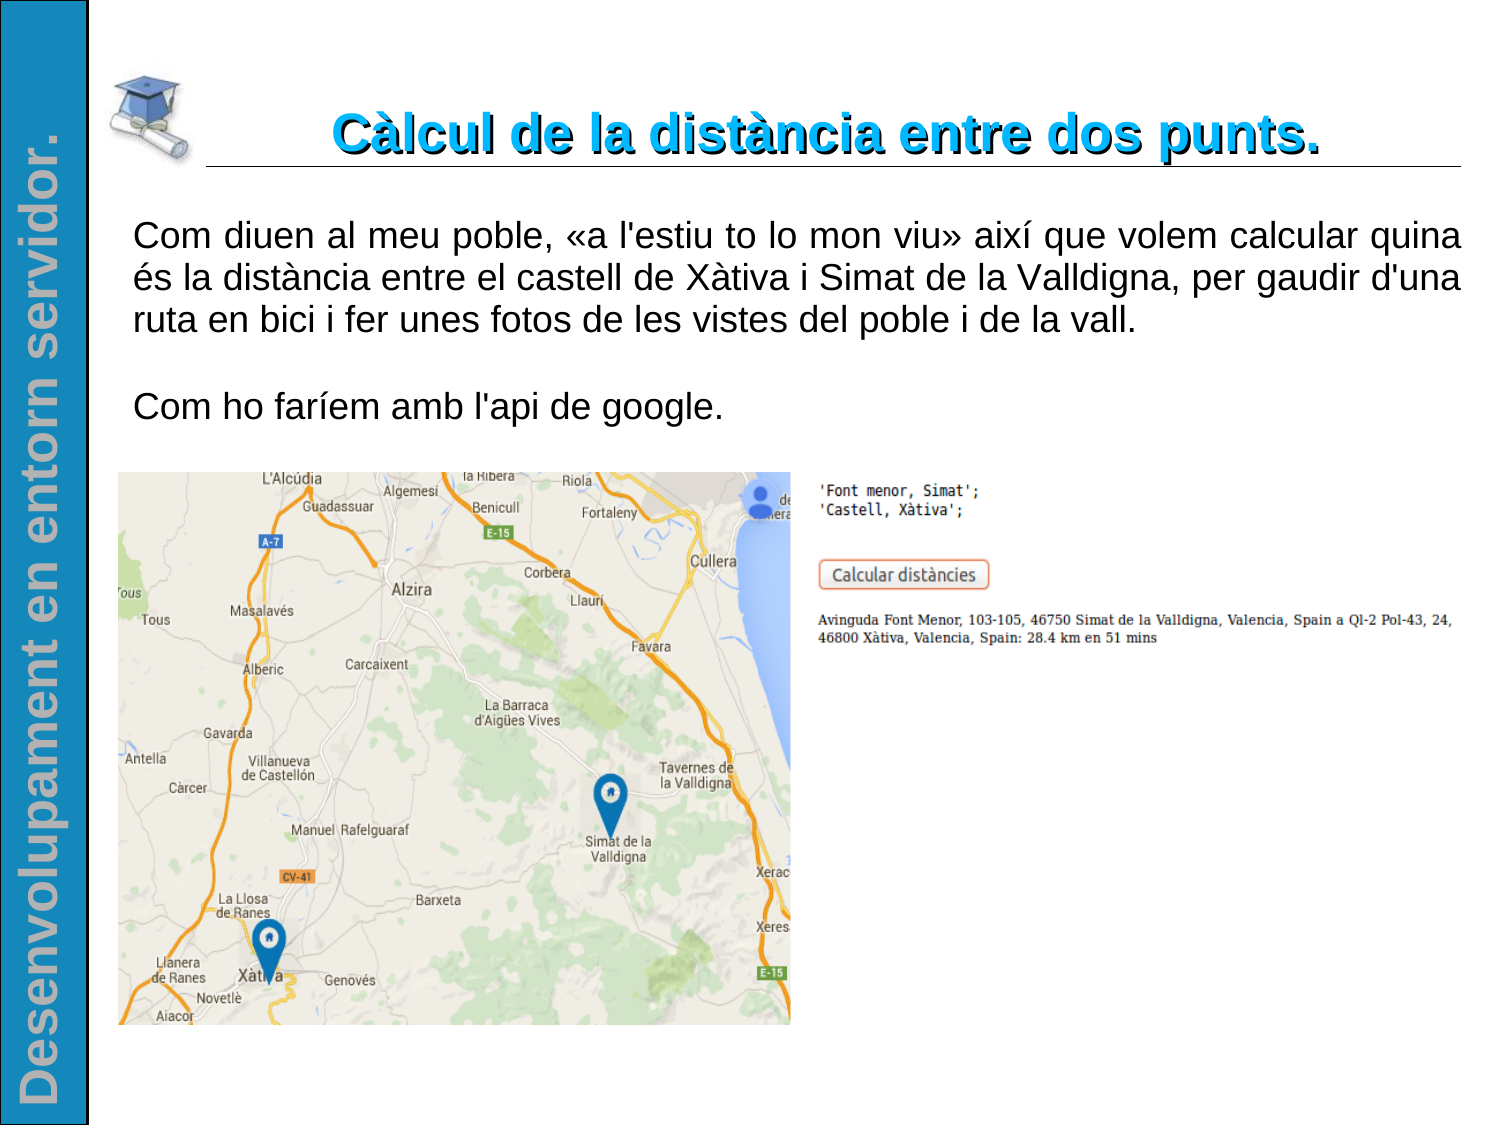

# Càlcul de la distància entre dos punts.
Com diuen al meu poble, «a l'estiu to lo mon viu» així que volem calcular quina és la distància entre el castell de Xàtiva i Simat de la Valldigna, per gaudir d'una ruta en bici i fer unes fotos de les vistes del poble i de la vall.
Com ho faríem amb l'api de google.